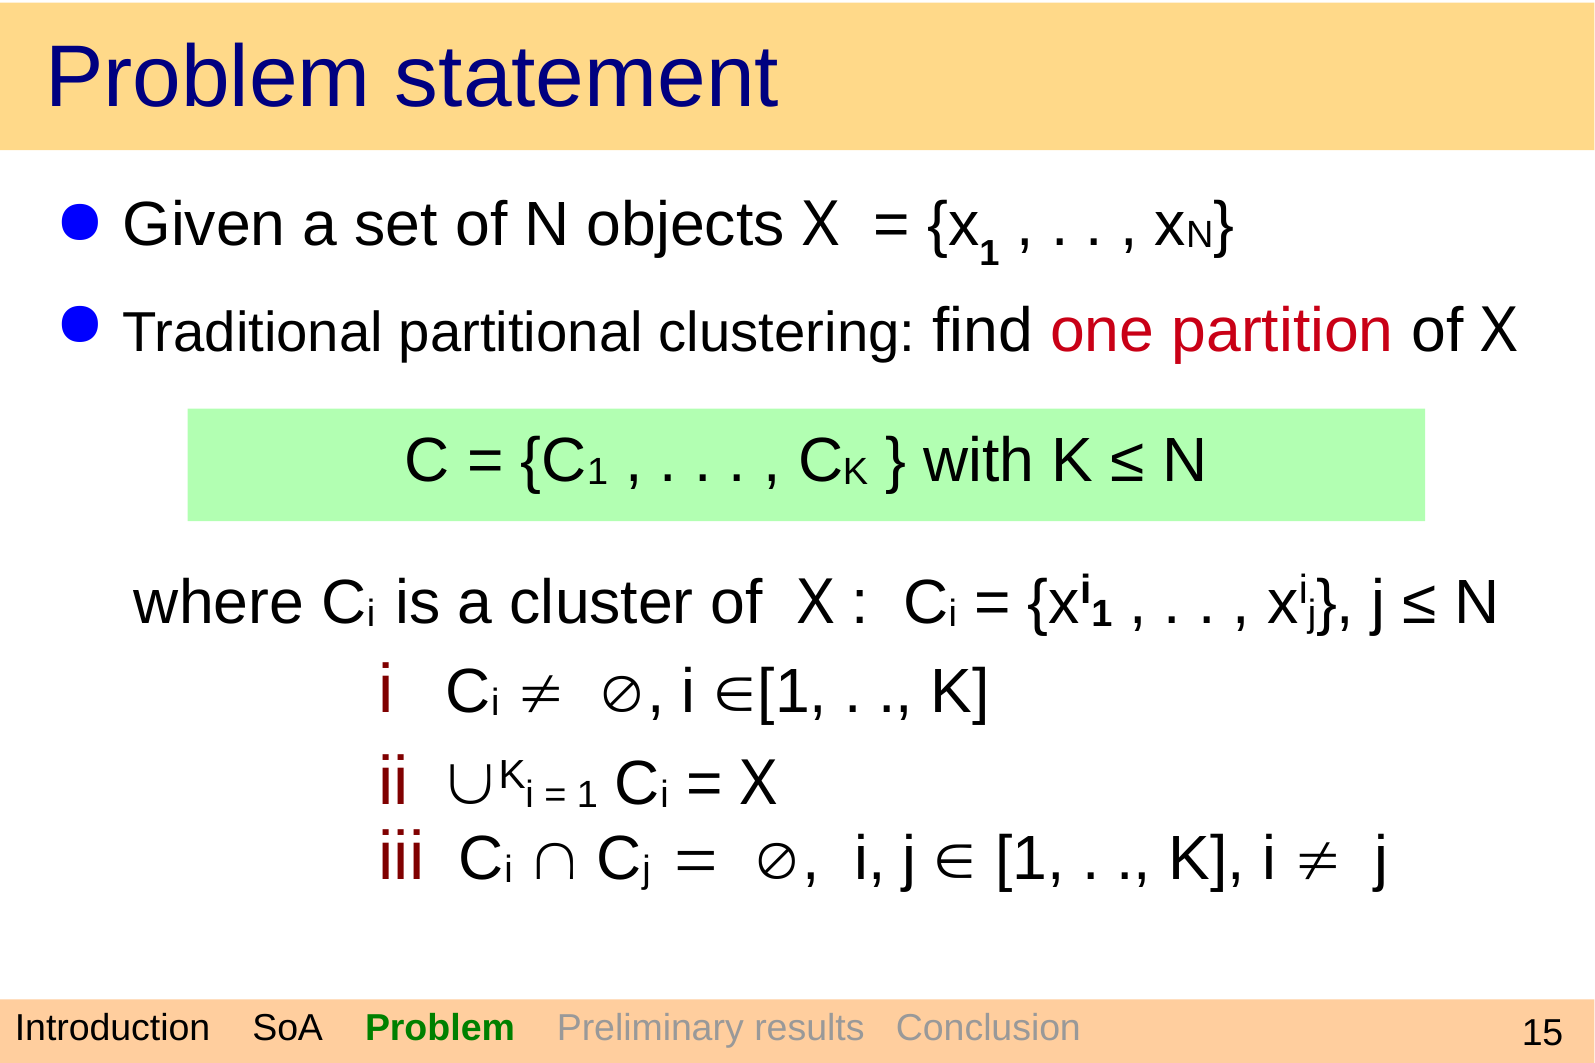

# Problem statement
 Given a set of N objects X = {x1 , . . , xN}
 Traditional partitional clustering: find one partition of X
C = {C1 , . . . , CK } with K ≤ N
 Ci ¹ Æ, i Î[1, . ., K]
 ÈKi = 1 Ci = X
 Ci Ç Cj = Æ, i, j Î [1, . ., K], i ¹ j
where Ci is a cluster of X : Ci = {xi1 , . . , xij}, j ≤ N
Introduction SoA Problem Preliminary results Conclusion